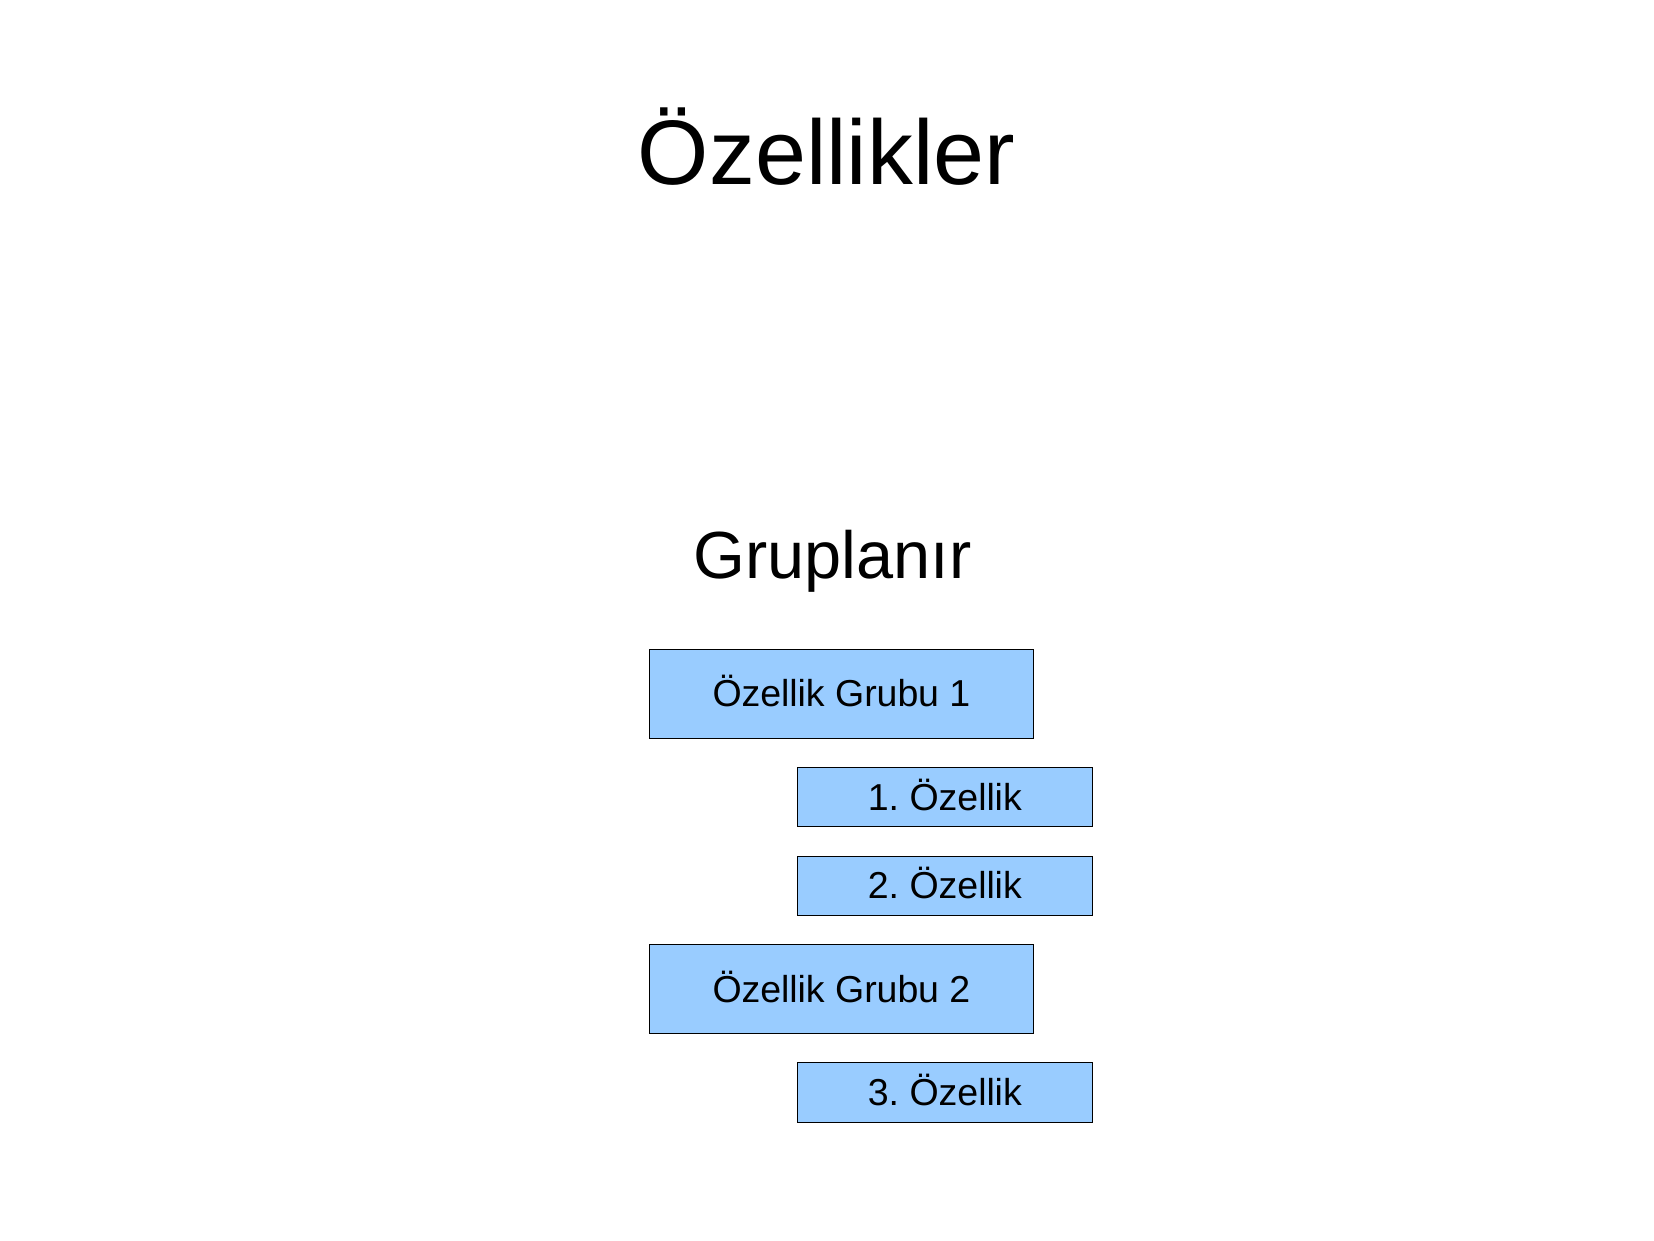

# Özellikler
Gruplanır
Özellik Grubu 1
1. Özellik
2. Özellik
Özellik Grubu 2
3. Özellik